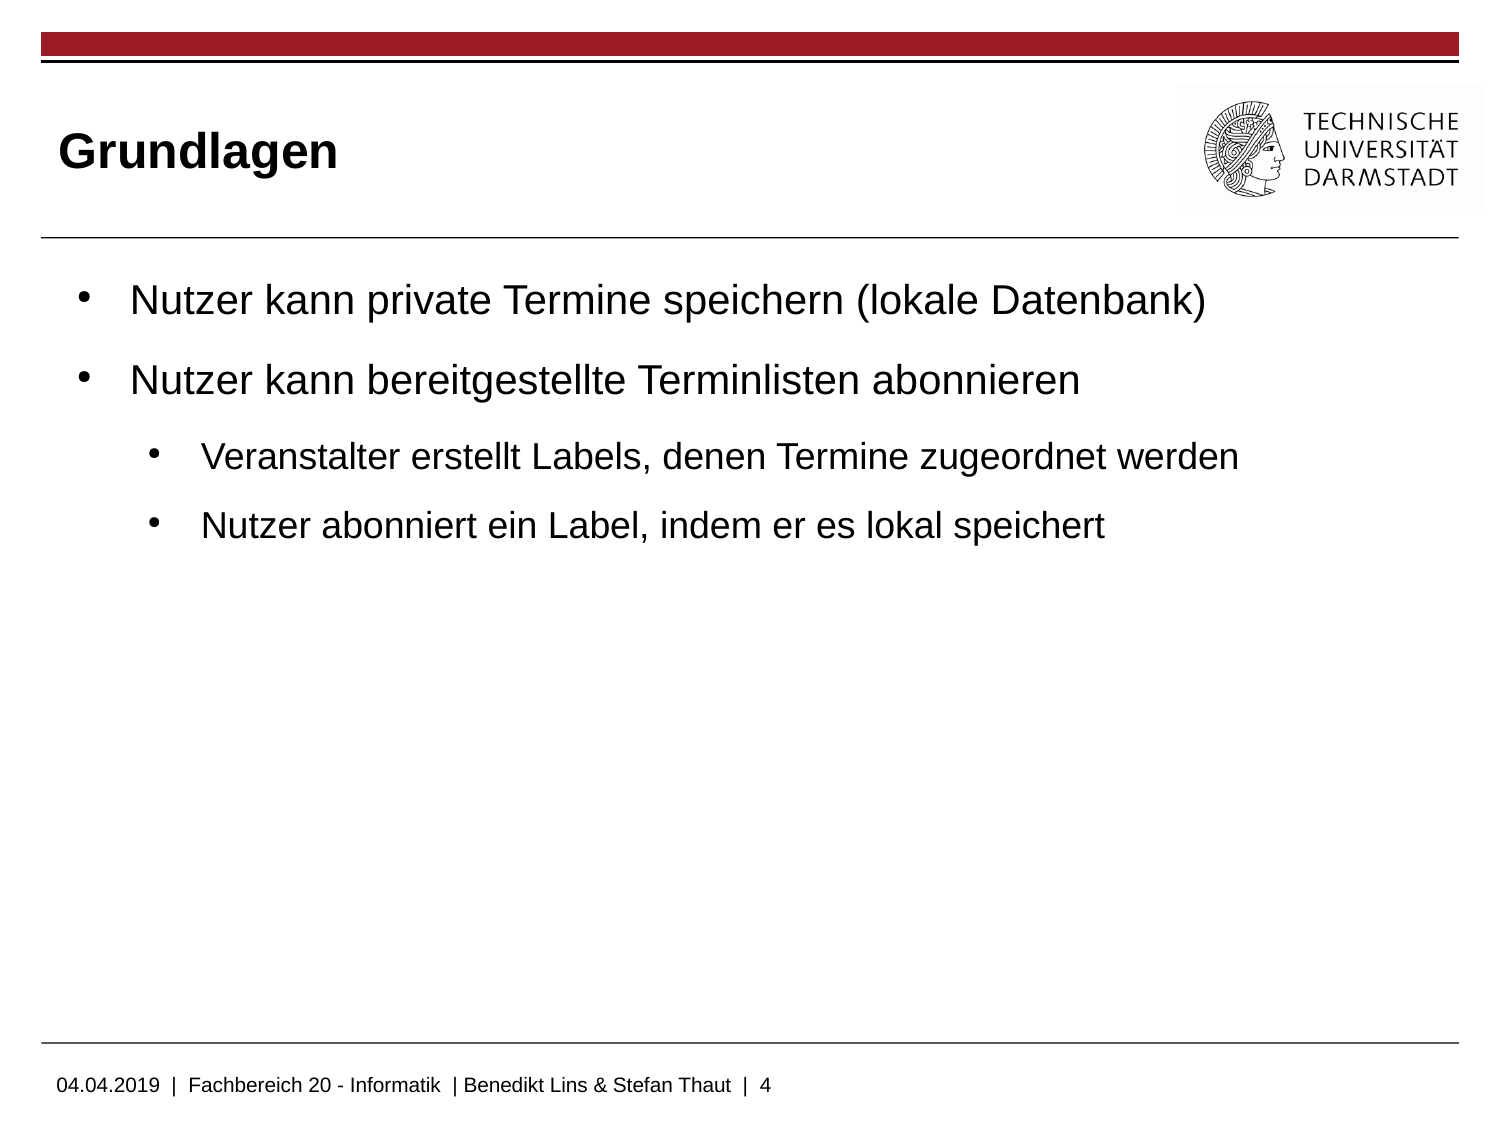

# Grundlagen
Nutzer kann private Termine speichern (lokale Datenbank)
Nutzer kann bereitgestellte Terminlisten abonnieren
Veranstalter erstellt Labels, denen Termine zugeordnet werden
Nutzer abonniert ein Label, indem er es lokal speichert